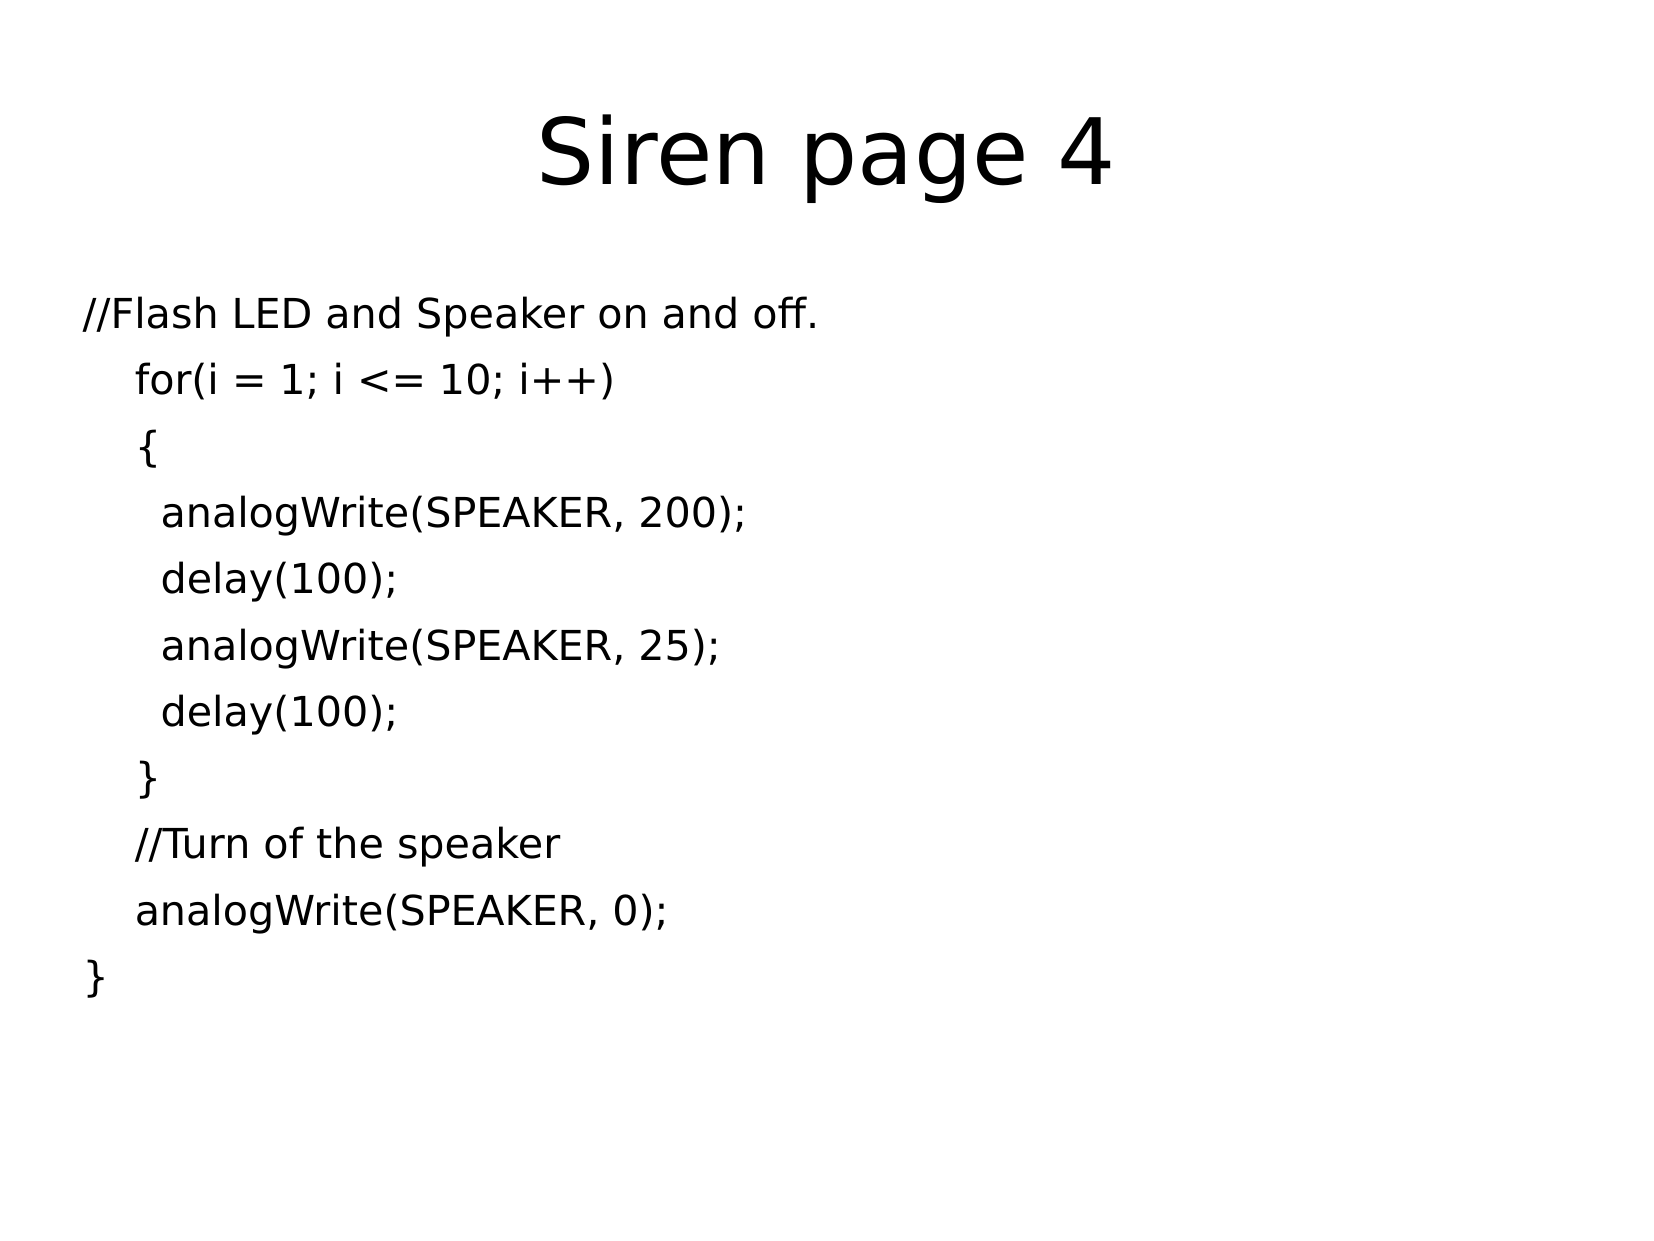

# Siren page 4
//Flash LED and Speaker on and off.
 for(i = 1; i <= 10; i++)
 {
 analogWrite(SPEAKER, 200);
 delay(100);
 analogWrite(SPEAKER, 25);
 delay(100);
 }
 //Turn of the speaker
 analogWrite(SPEAKER, 0);
}